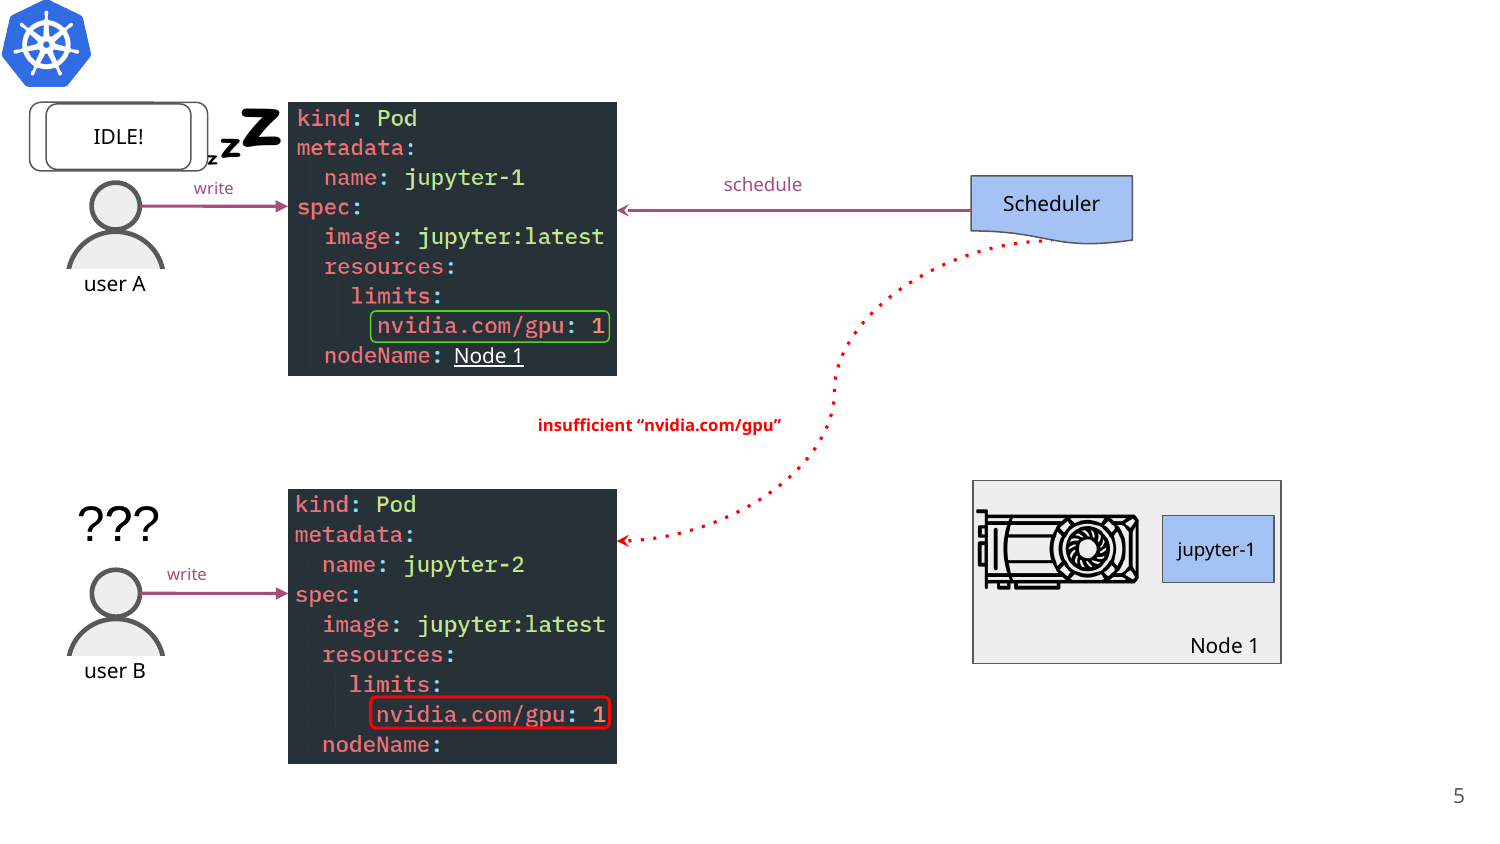

doing work...
write
user A
IDLE!
schedule
Scheduler
insufficient “nvidia.com/gpu”
Node 1
???
?
write
user B
jupyter-1
Node 1